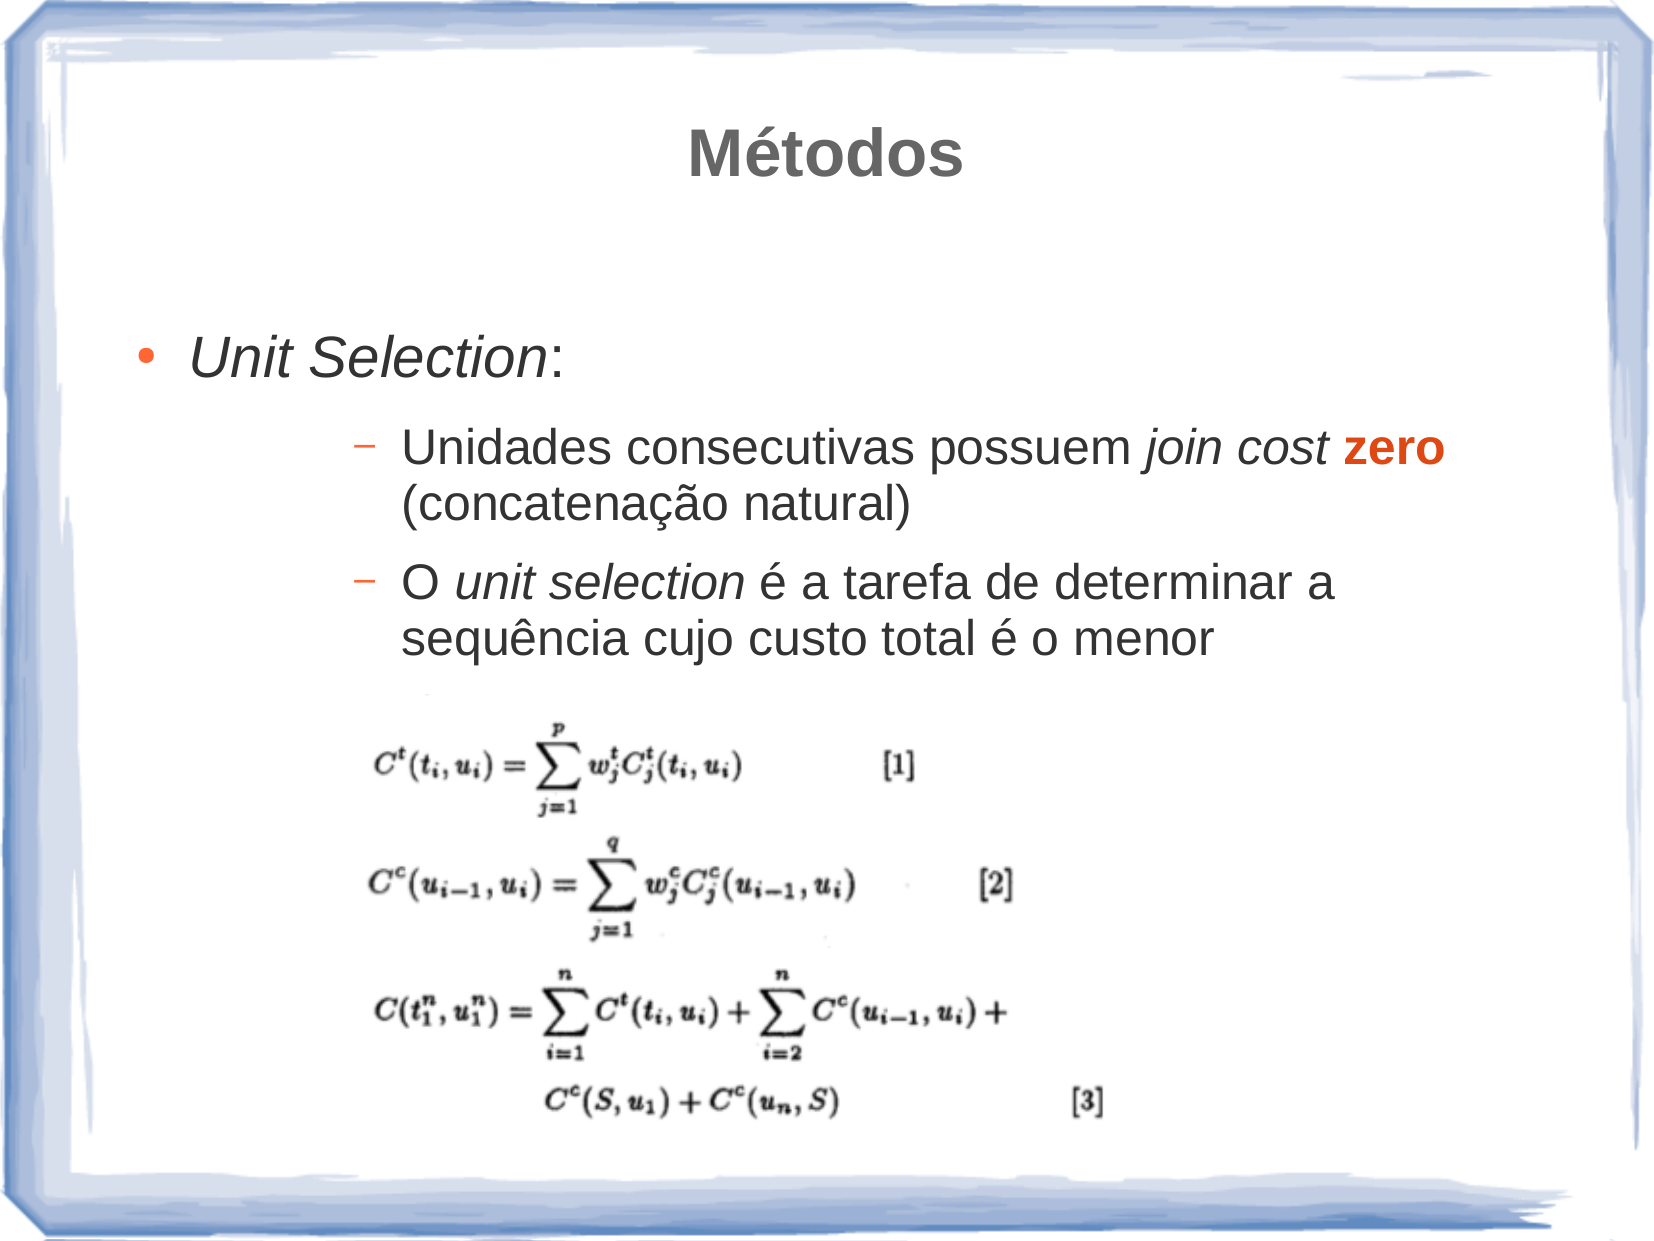

# Métodos
Unit Selection:
Unidades consecutivas possuem join cost zero (concatenação natural)
O unit selection é a tarefa de determinar a sequência cujo custo total é o menor